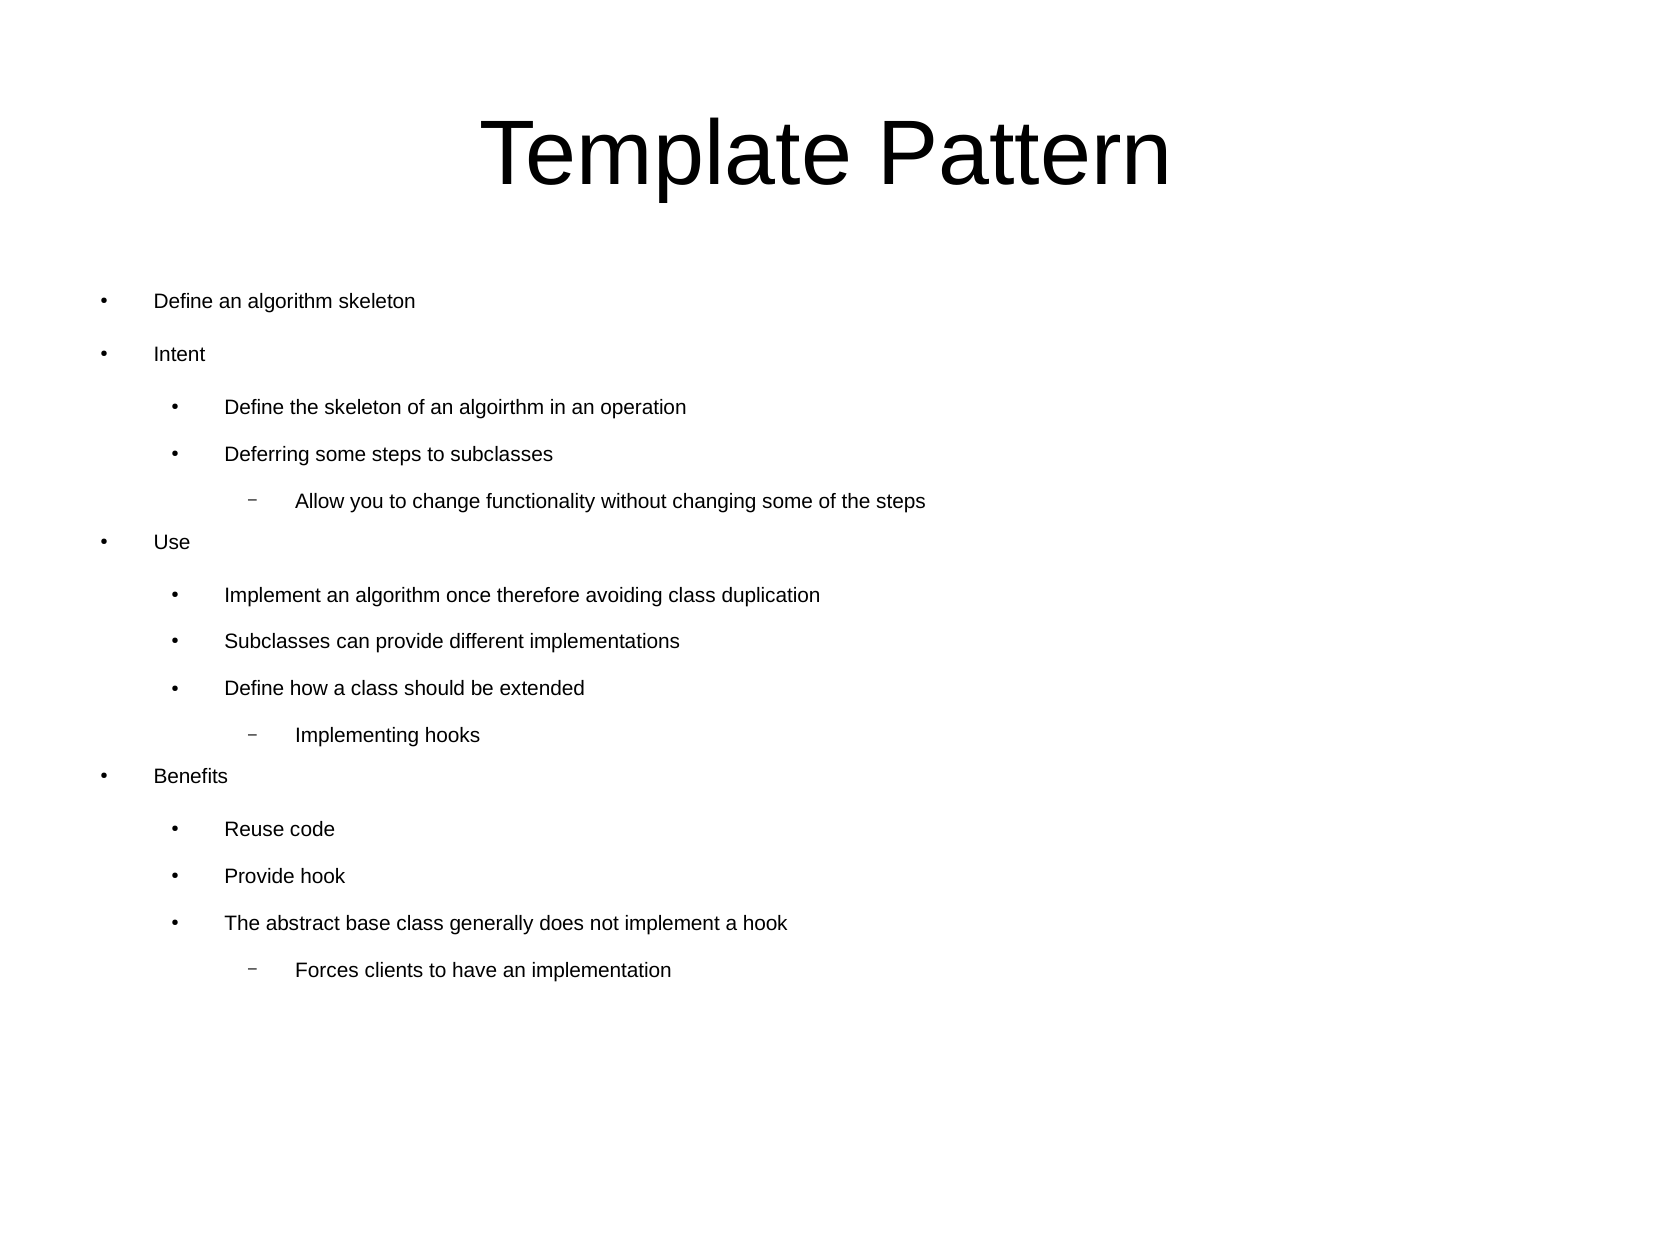

# Template Pattern
Define an algorithm skeleton
Intent
Define the skeleton of an algoirthm in an operation
Deferring some steps to subclasses
Allow you to change functionality without changing some of the steps
Use
Implement an algorithm once therefore avoiding class duplication
Subclasses can provide different implementations
Define how a class should be extended
Implementing hooks
Benefits
Reuse code
Provide hook
The abstract base class generally does not implement a hook
Forces clients to have an implementation